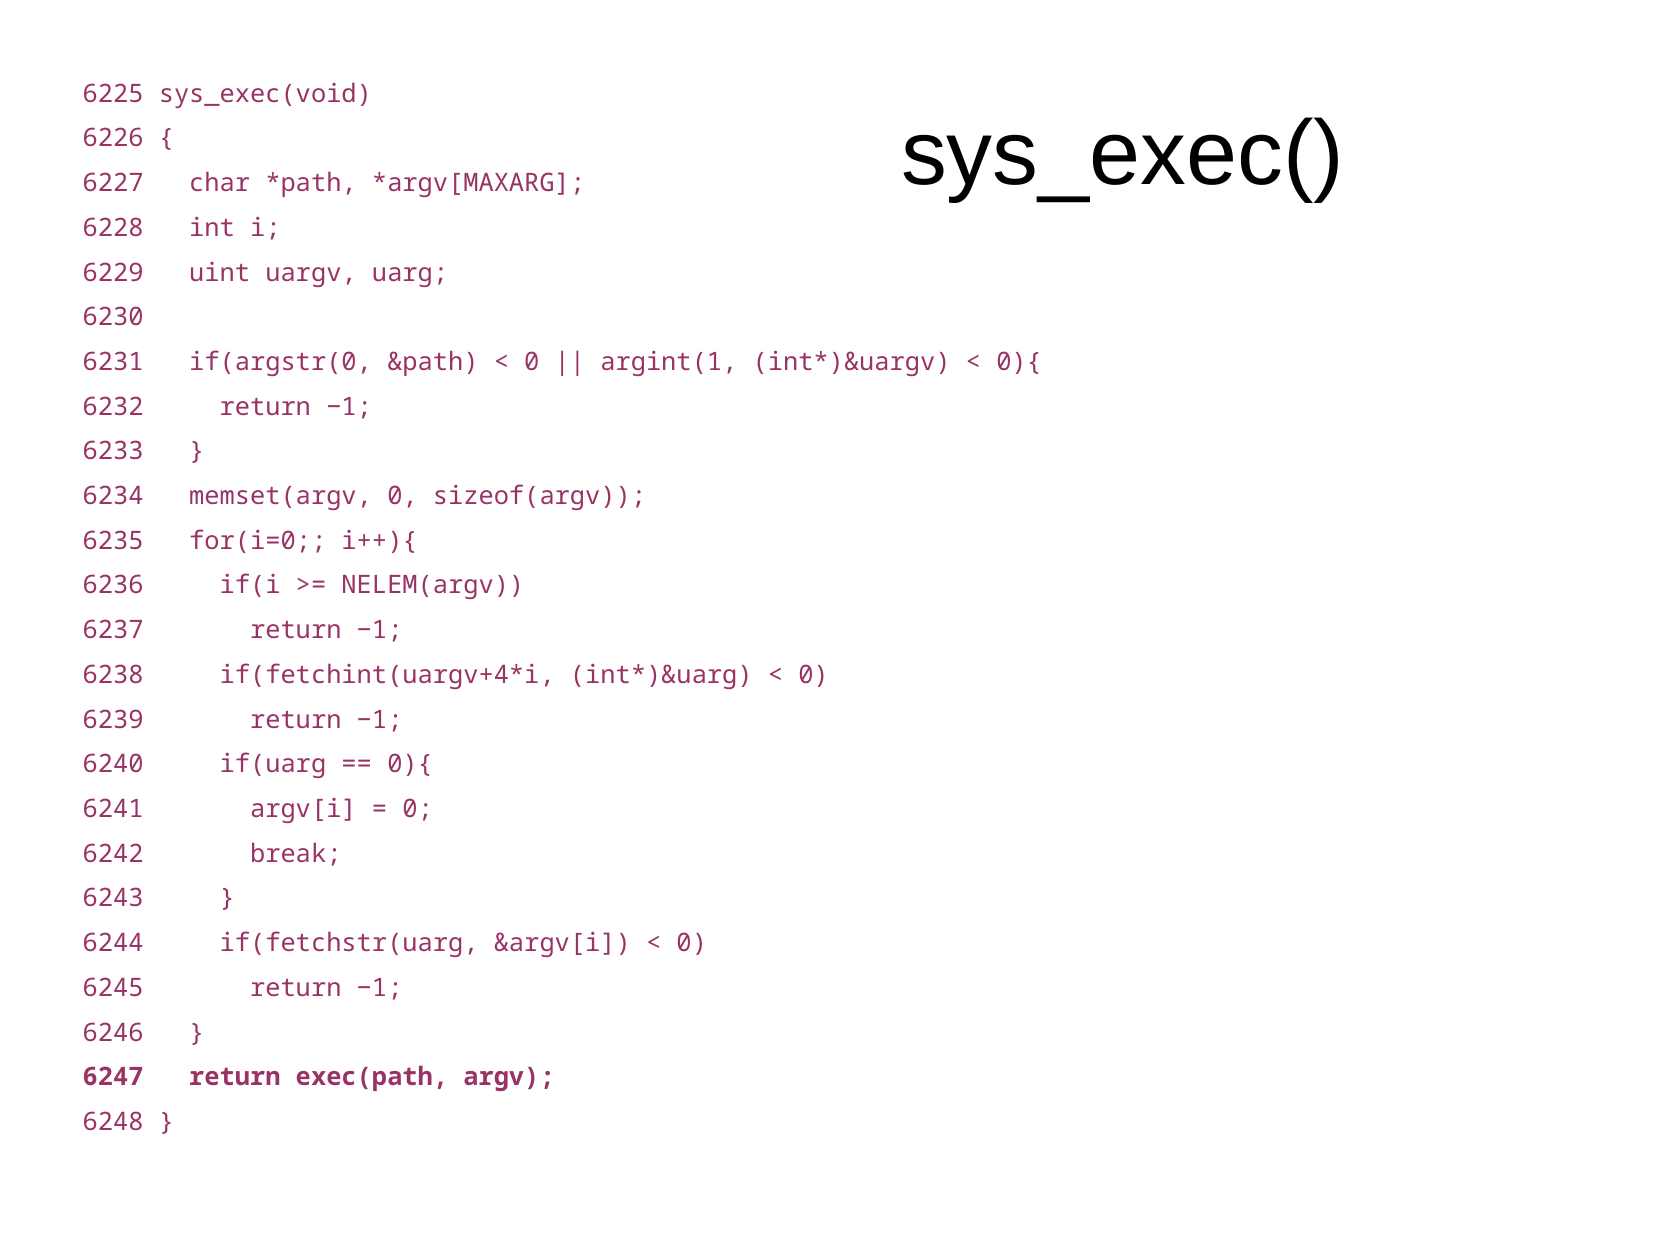

sys_exec()
# 6225 sys_exec(void)
6226 {
6227 char *path, *argv[MAXARG];
6228 int i;
6229 uint uargv, uarg;
6230
6231 if(argstr(0, &path) < 0 || argint(1, (int*)&uargv) < 0){
6232 return −1;
6233 }
6234 memset(argv, 0, sizeof(argv));
6235 for(i=0;; i++){
6236 if(i >= NELEM(argv))
6237 return −1;
6238 if(fetchint(uargv+4*i, (int*)&uarg) < 0)
6239 return −1;
6240 if(uarg == 0){
6241 argv[i] = 0;
6242 break;
6243 }
6244 if(fetchstr(uarg, &argv[i]) < 0)
6245 return −1;
6246 }
6247 return exec(path, argv);
6248 }